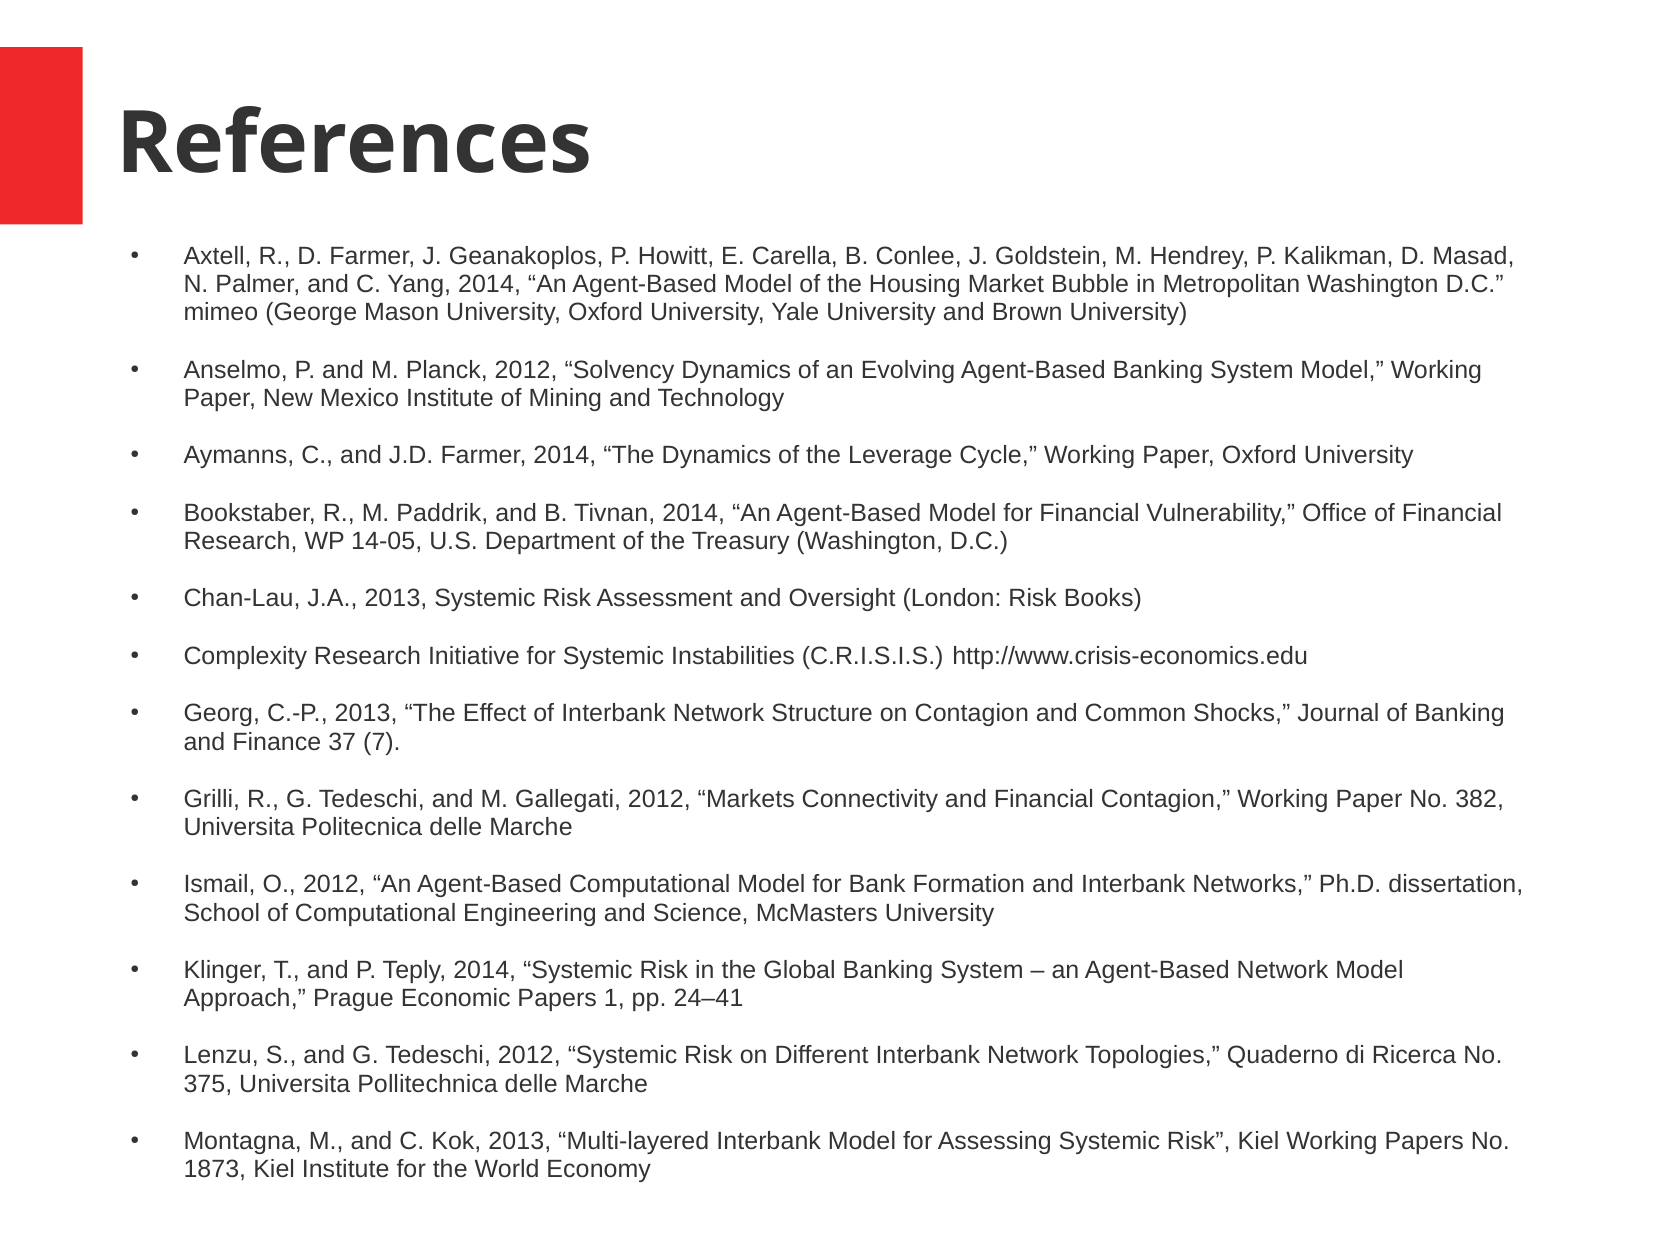

# References
Axtell, R., D. Farmer, J. Geanakoplos, P. Howitt, E. Carella, B. Conlee, J. Goldstein, M. Hendrey, P. Kalikman, D. Masad, N. Palmer, and C. Yang, 2014, “An Agent-Based Model of the Housing Market Bubble in Metropolitan Washington D.C.” mimeo (George Mason University, Oxford University, Yale University and Brown University)
Anselmo, P. and M. Planck, 2012, “Solvency Dynamics of an Evolving Agent-Based Banking System Model,” Working Paper, New Mexico Institute of Mining and Technology
Aymanns, C., and J.D. Farmer, 2014, “The Dynamics of the Leverage Cycle,” Working Paper, Oxford University
Bookstaber, R., M. Paddrik, and B. Tivnan, 2014, “An Agent-Based Model for Financial Vulnerability,” Office of Financial Research, WP 14-05, U.S. Department of the Treasury (Washington, D.C.)
Chan-Lau, J.A., 2013, Systemic Risk Assessment and Oversight (London: Risk Books)
Complexity Research Initiative for Systemic Instabilities (C.R.I.S.I.S.) http://www.crisis-economics.edu
Georg, C.-P., 2013, “The Effect of Interbank Network Structure on Contagion and Common Shocks,” Journal of Banking and Finance 37 (7).
Grilli, R., G. Tedeschi, and M. Gallegati, 2012, “Markets Connectivity and Financial Contagion,” Working Paper No. 382, Universita Politecnica delle Marche
Ismail, O., 2012, “An Agent-Based Computational Model for Bank Formation and Interbank Networks,” Ph.D. dissertation, School of Computational Engineering and Science, McMasters University
Klinger, T., and P. Teply, 2014, “Systemic Risk in the Global Banking System – an Agent-Based Network Model Approach,” Prague Economic Papers 1, pp. 24–41
Lenzu, S., and G. Tedeschi, 2012, “Systemic Risk on Different Interbank Network Topologies,” Quaderno di Ricerca No. 375, Universita Pollitechnica delle Marche
Montagna, M., and C. Kok, 2013, “Multi-layered Interbank Model for Assessing Systemic Risk”, Kiel Working Papers No. 1873, Kiel Institute for the World Economy